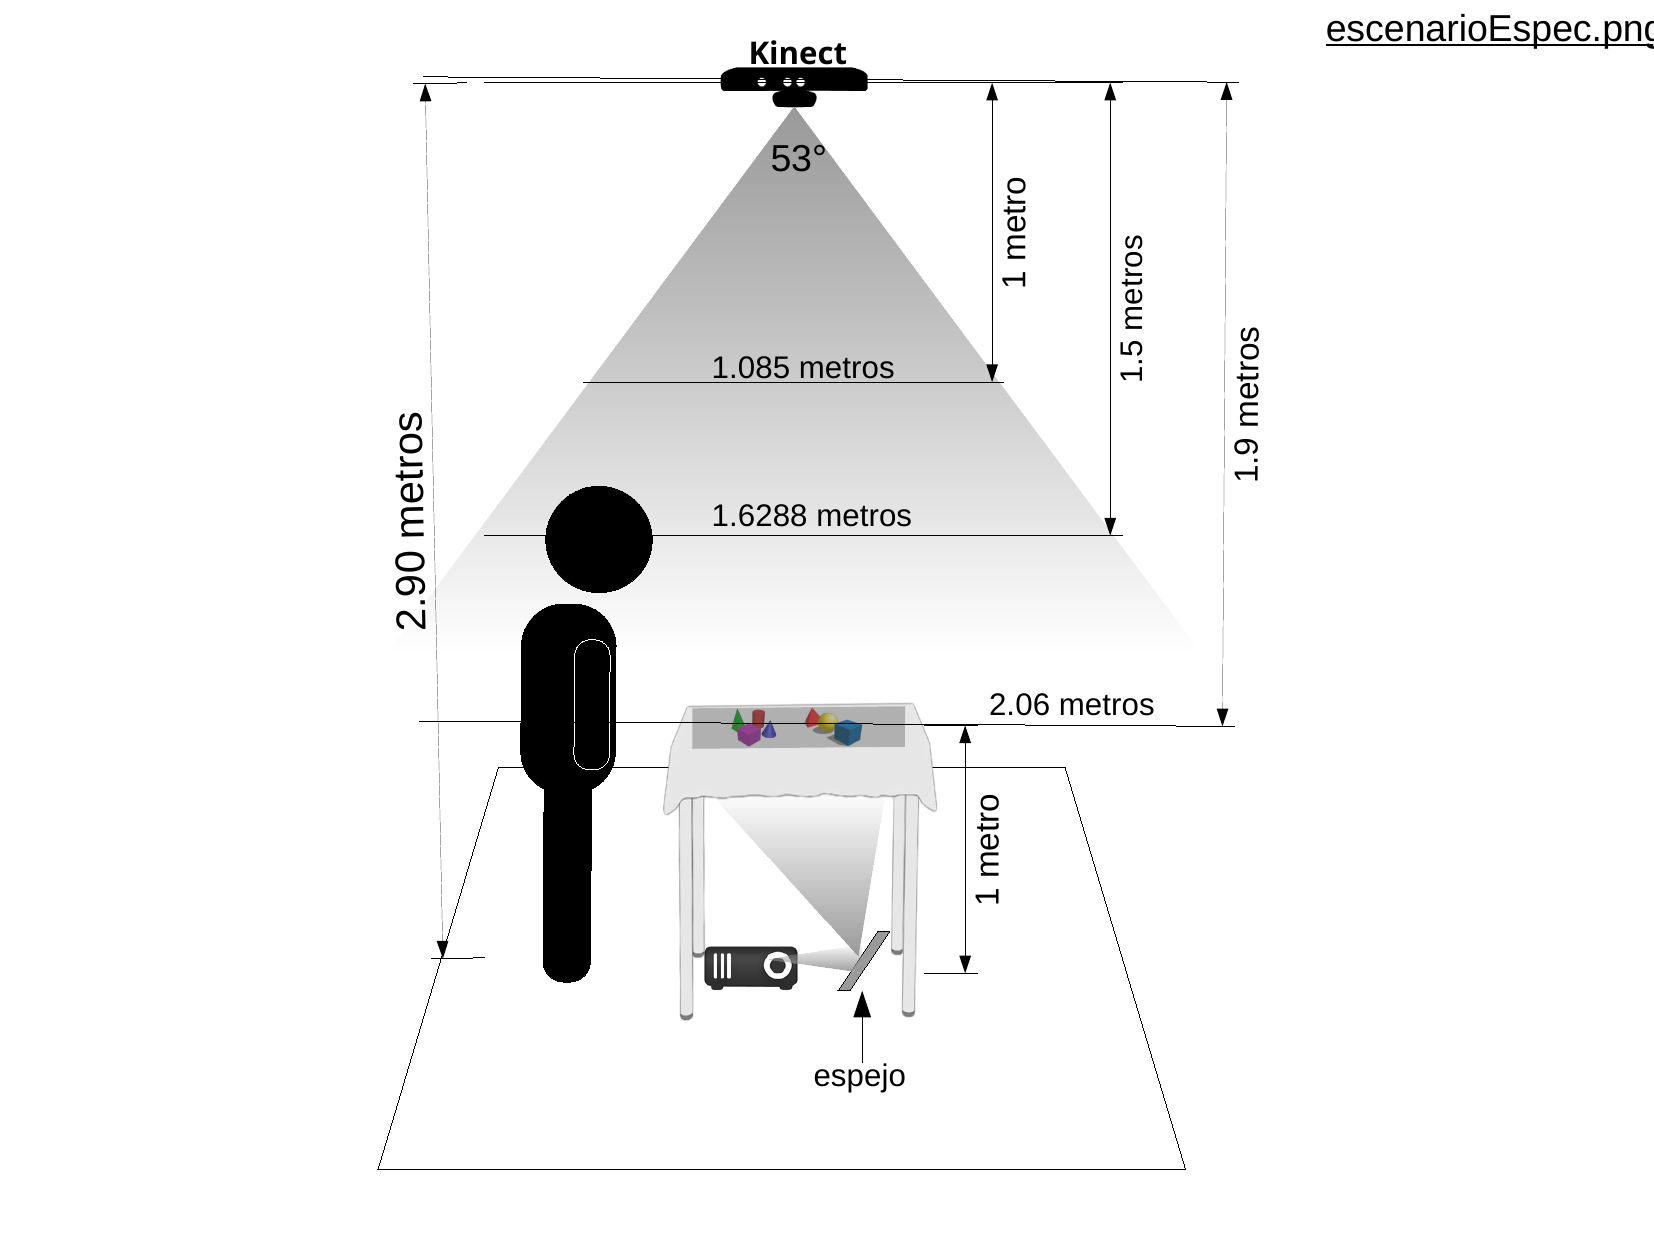

escenarioEspec.png
Kinect
53°
1.085 metros
1.6288 metros
2.06 metros
espejo